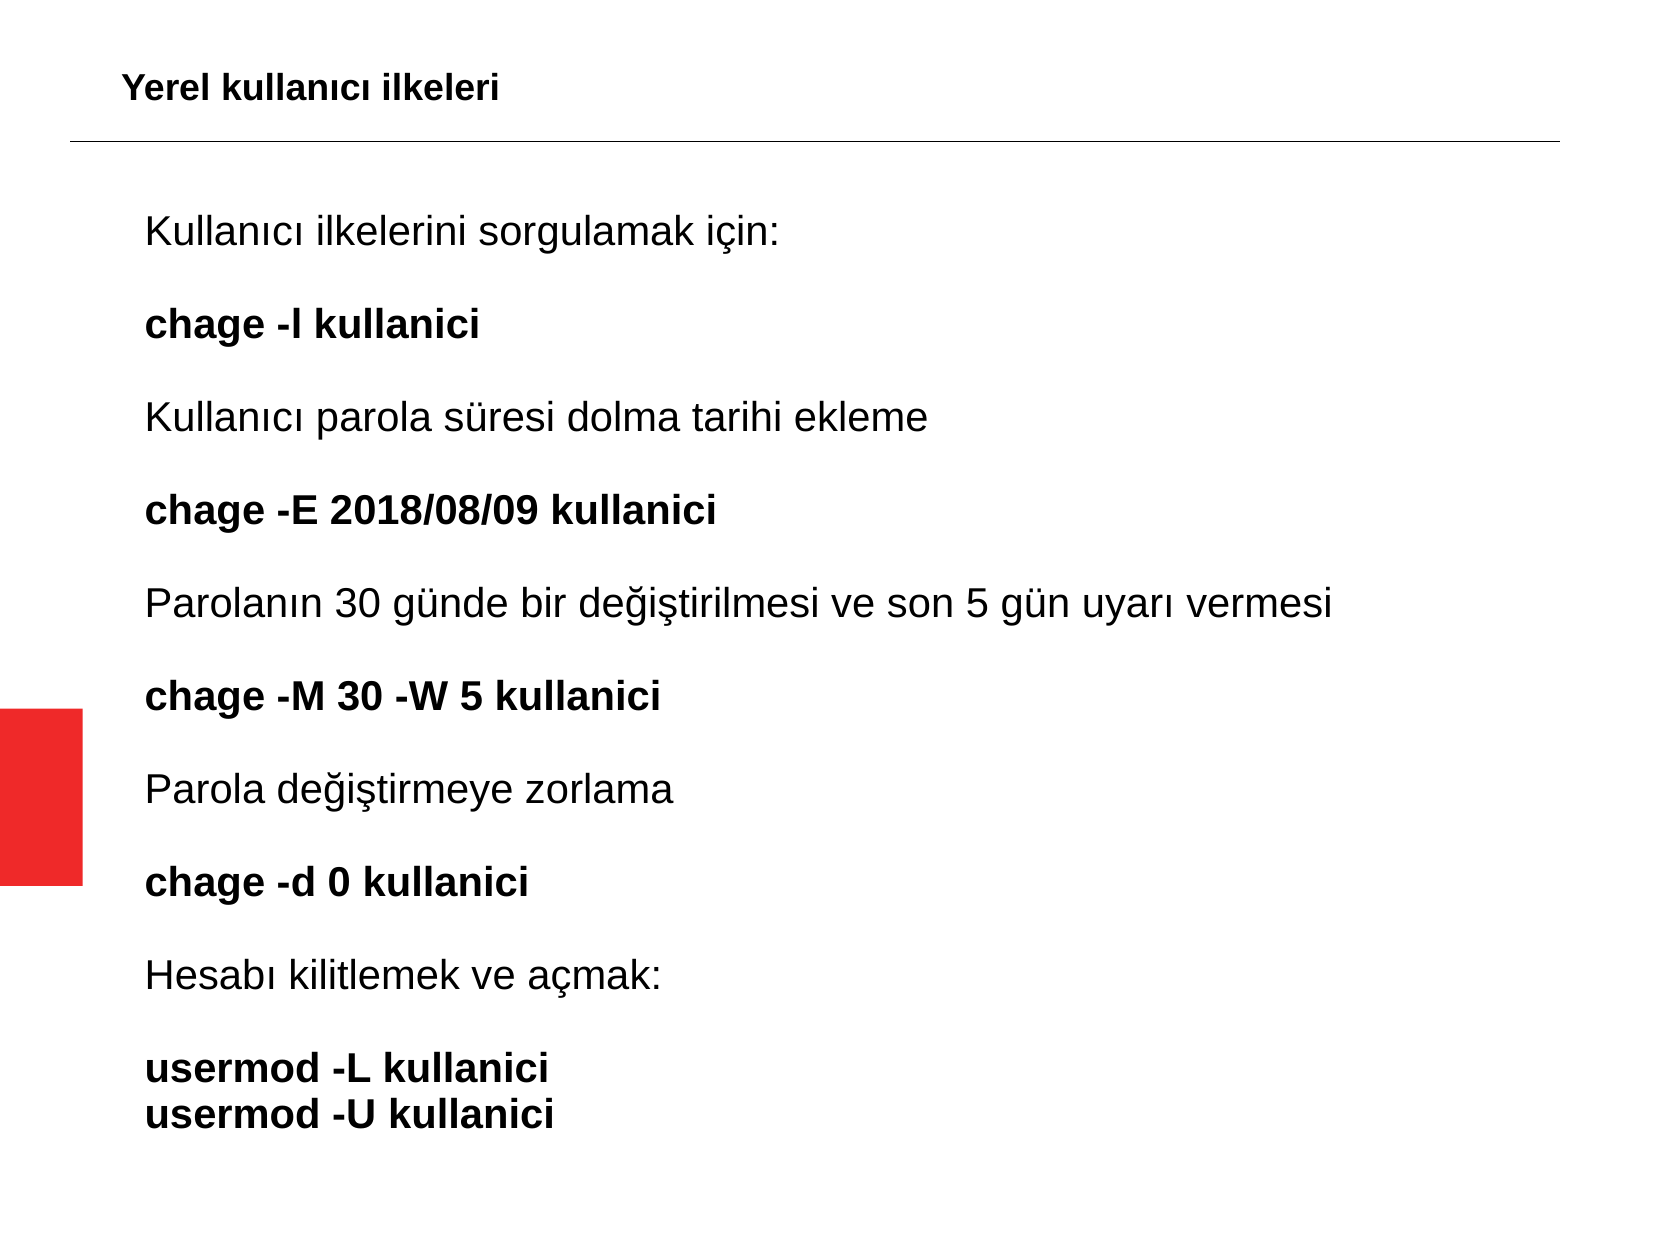

Yerel kullanıcı ilkeleri
Kullanıcı ilkelerini sorgulamak için:
chage -l kullanici
Kullanıcı parola süresi dolma tarihi ekleme
chage -E 2018/08/09 kullanici
Parolanın 30 günde bir değiştirilmesi ve son 5 gün uyarı vermesi
chage -M 30 -W 5 kullanici
Parola değiştirmeye zorlama
chage -d 0 kullanici
Hesabı kilitlemek ve açmak:
usermod -L kullanici
usermod -U kullanici